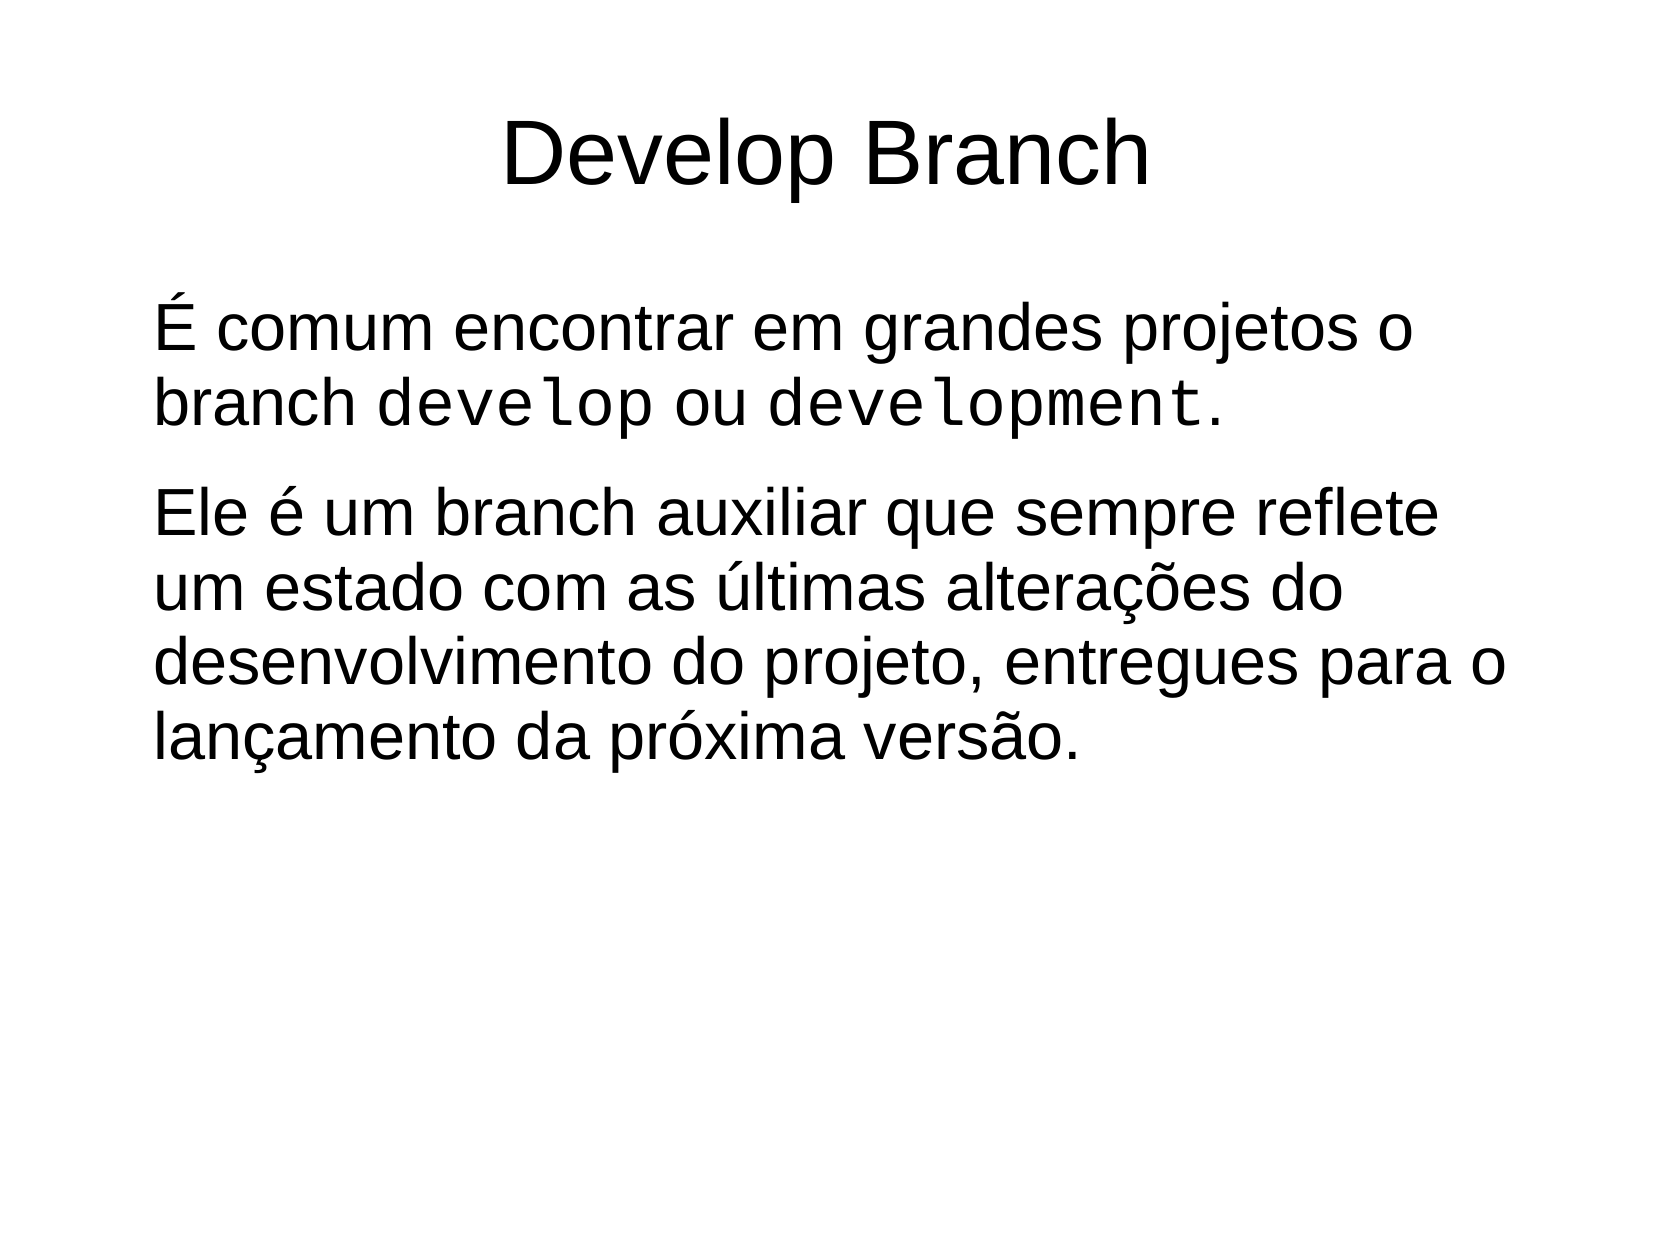

# Develop Branch
É comum encontrar em grandes projetos o branch develop ou development.
Ele é um branch auxiliar que sempre reflete um estado com as últimas alterações do desenvolvimento do projeto, entregues para o lançamento da próxima versão.